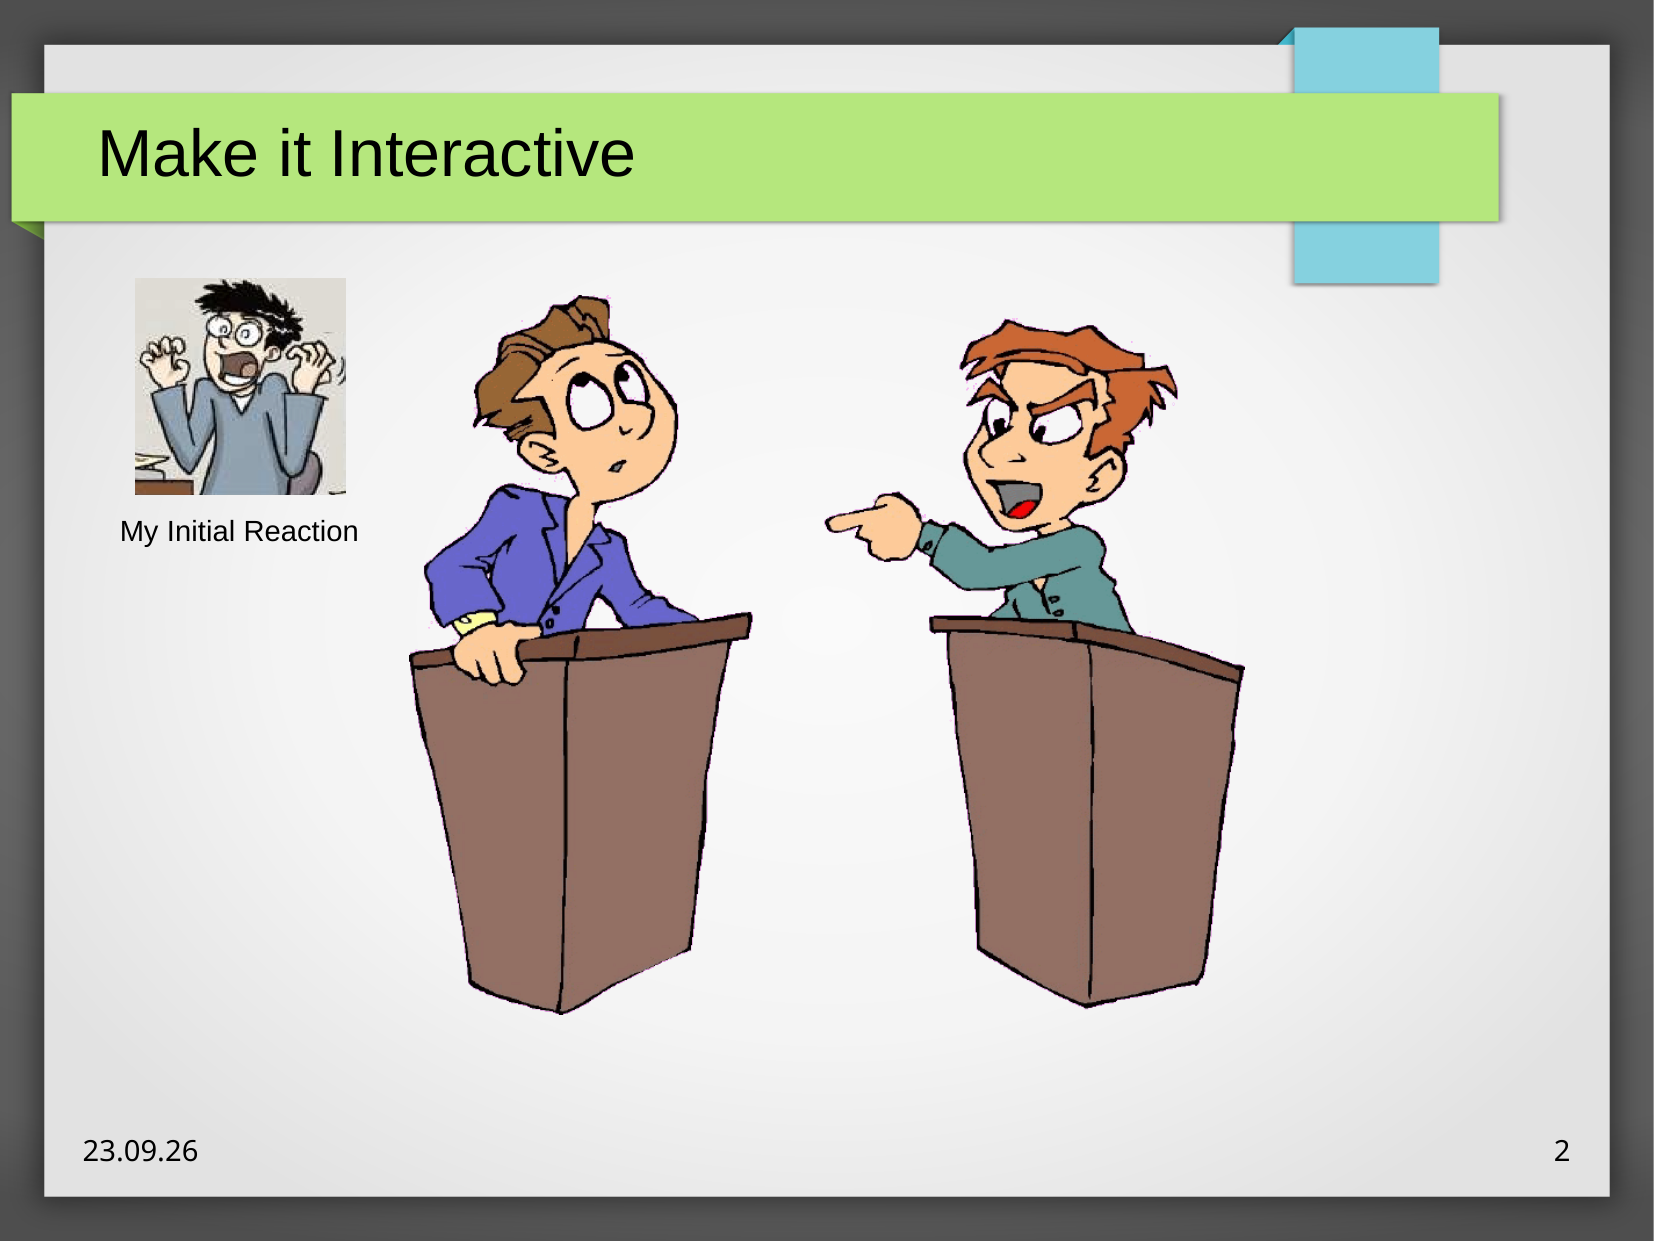

Make it Interactive
My Initial Reaction
2